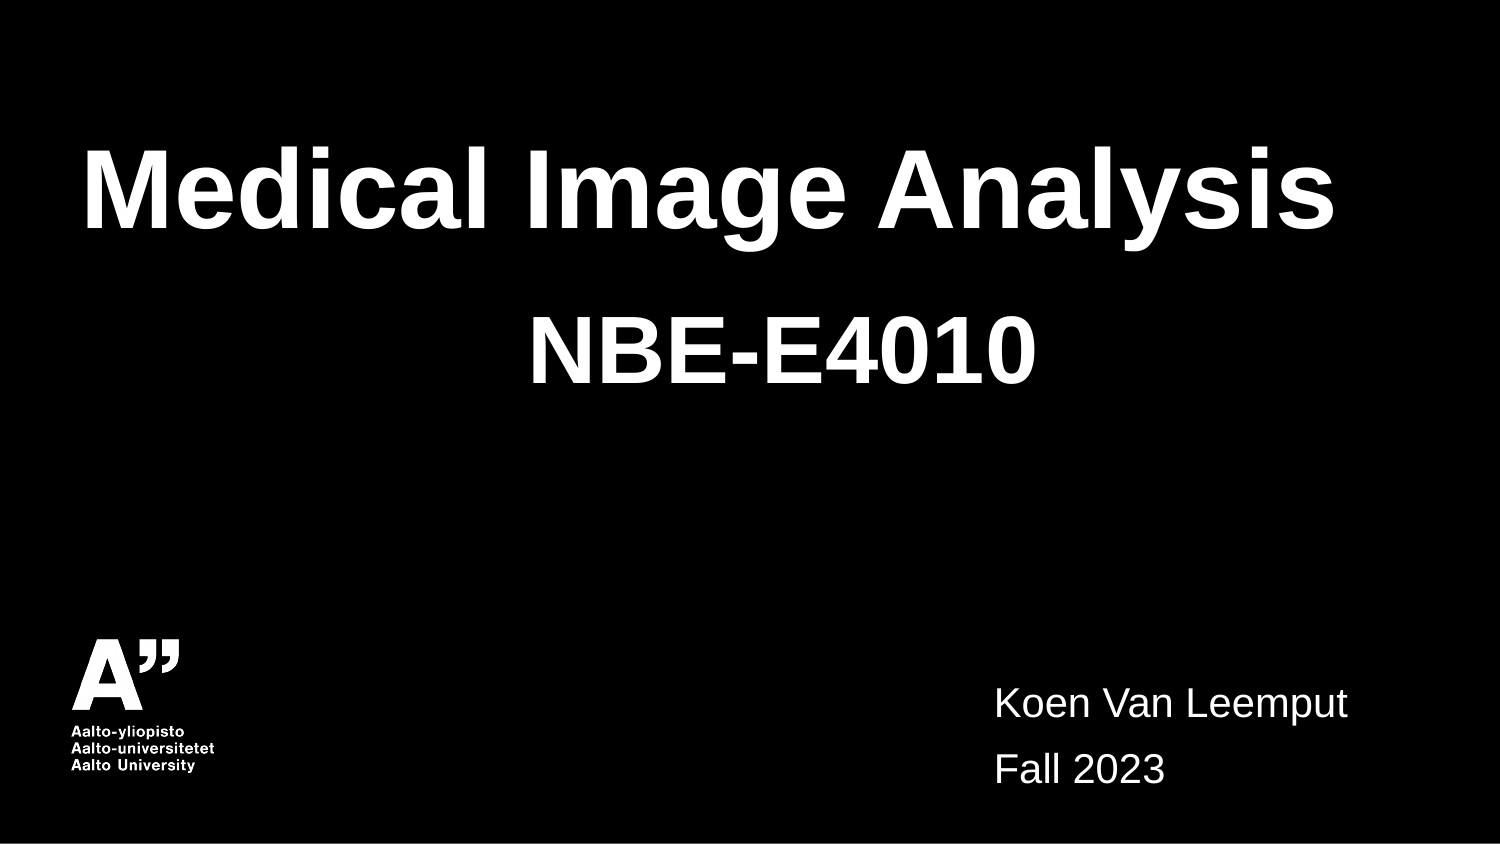

# Medical Image Analysis ​
NBE-E4010
Koen Van Leemput
Fall 2023